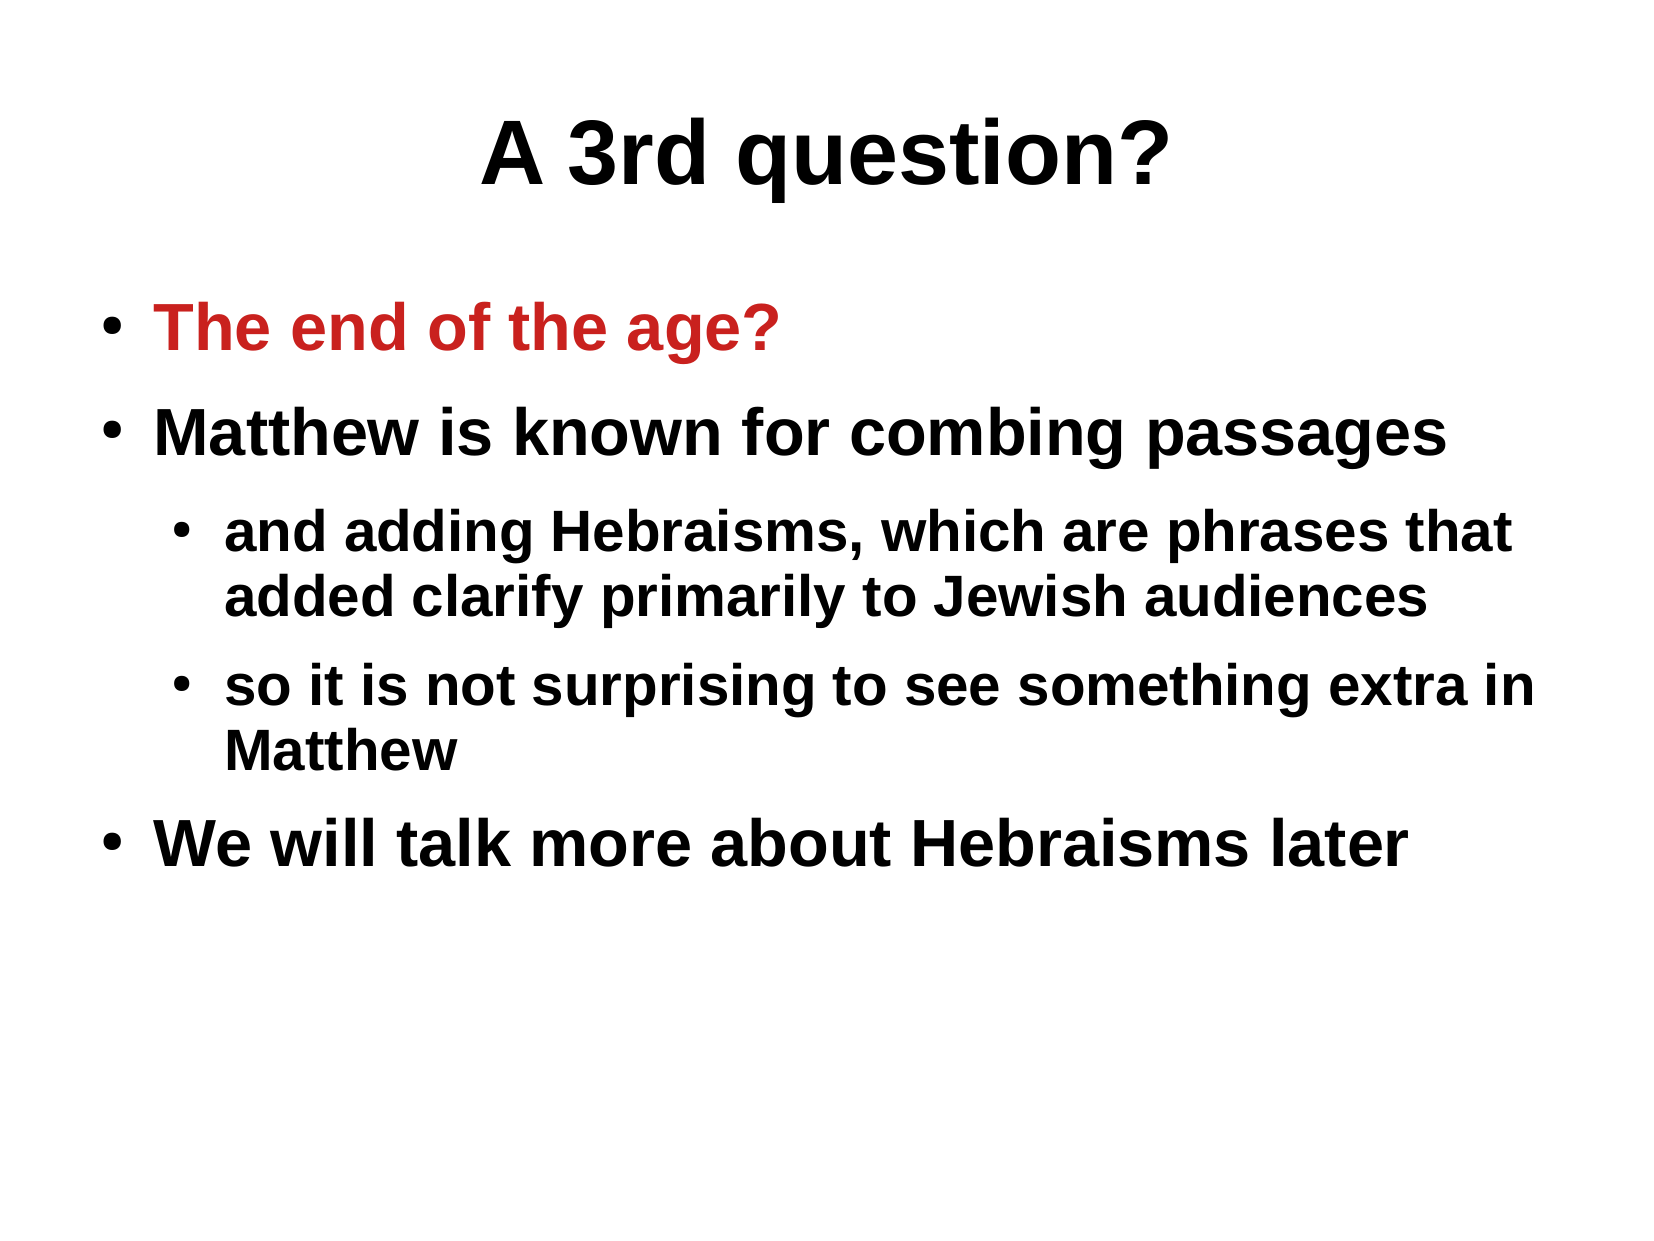

# A 3rd question?
The end of the age?
Matthew is known for combing passages
and adding Hebraisms, which are phrases that added clarify primarily to Jewish audiences
so it is not surprising to see something extra in Matthew
We will talk more about Hebraisms later